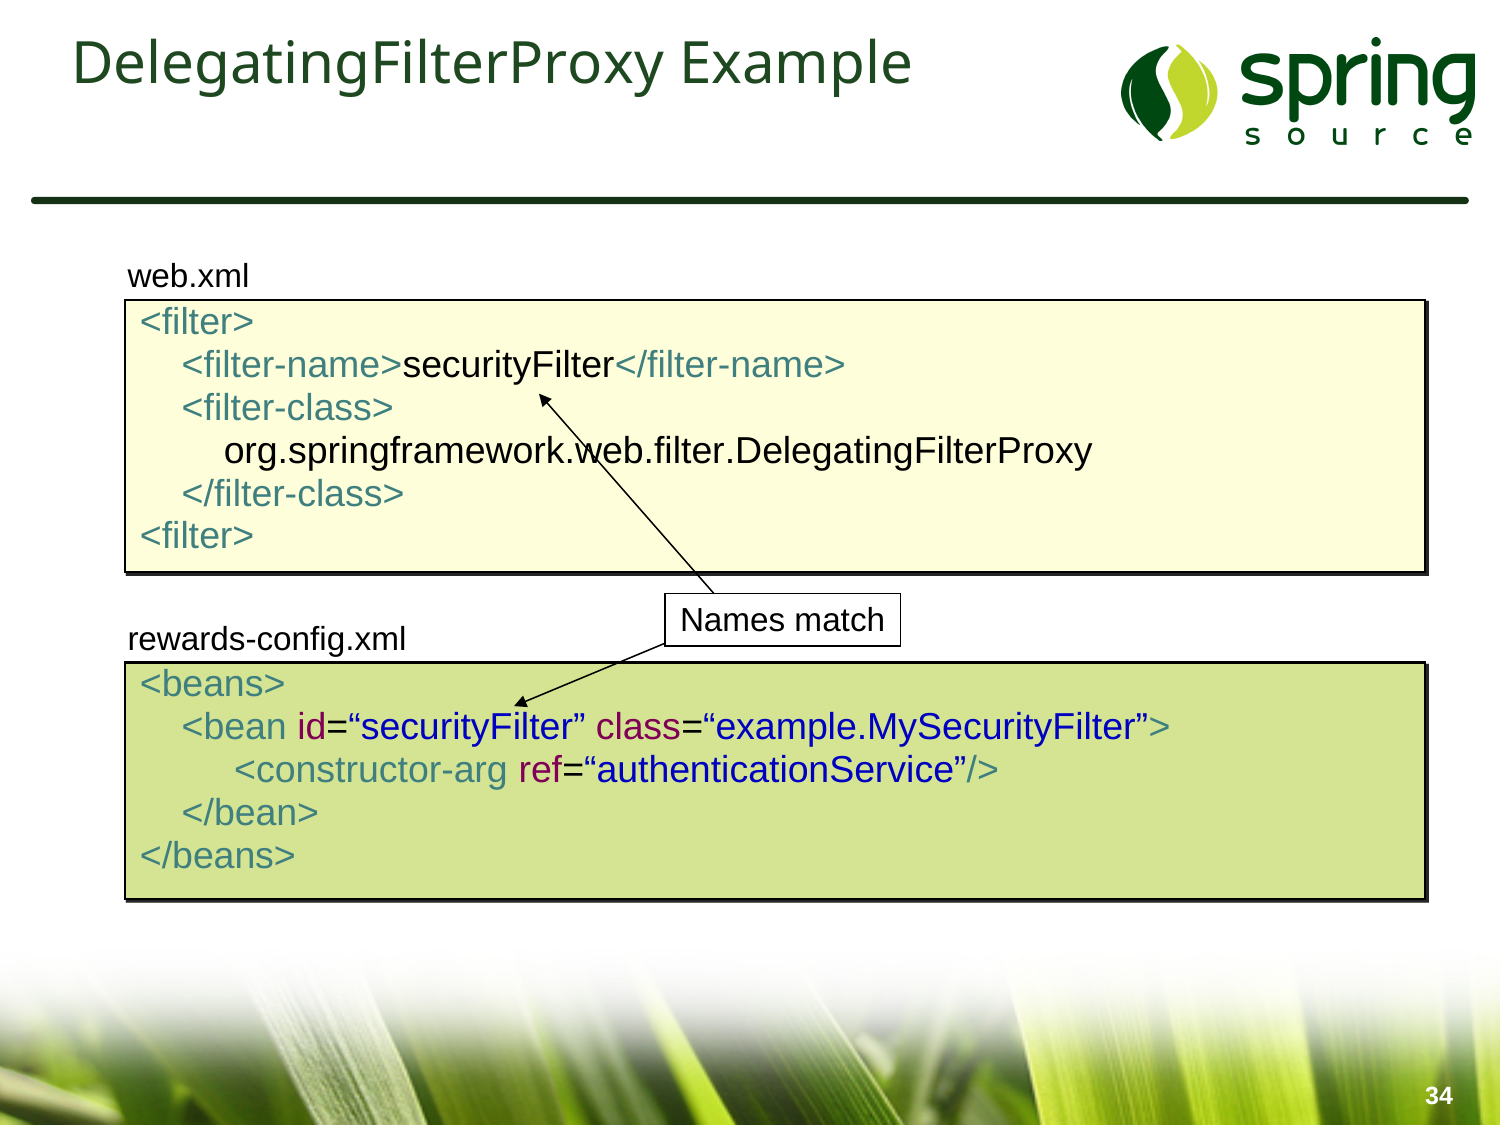

# DelegatingFilterProxy Example
web.xml
<filter>
 <filter-name>securityFilter</filter-name>
 <filter-class>
 org.springframework.web.filter.DelegatingFilterProxy
 </filter-class>
<filter>
Names match
rewards-config.xml
<beans>
 <bean id=“securityFilter” class=“example.MySecurityFilter”>
 <constructor-arg ref=“authenticationService”/>
 </bean>
</beans>